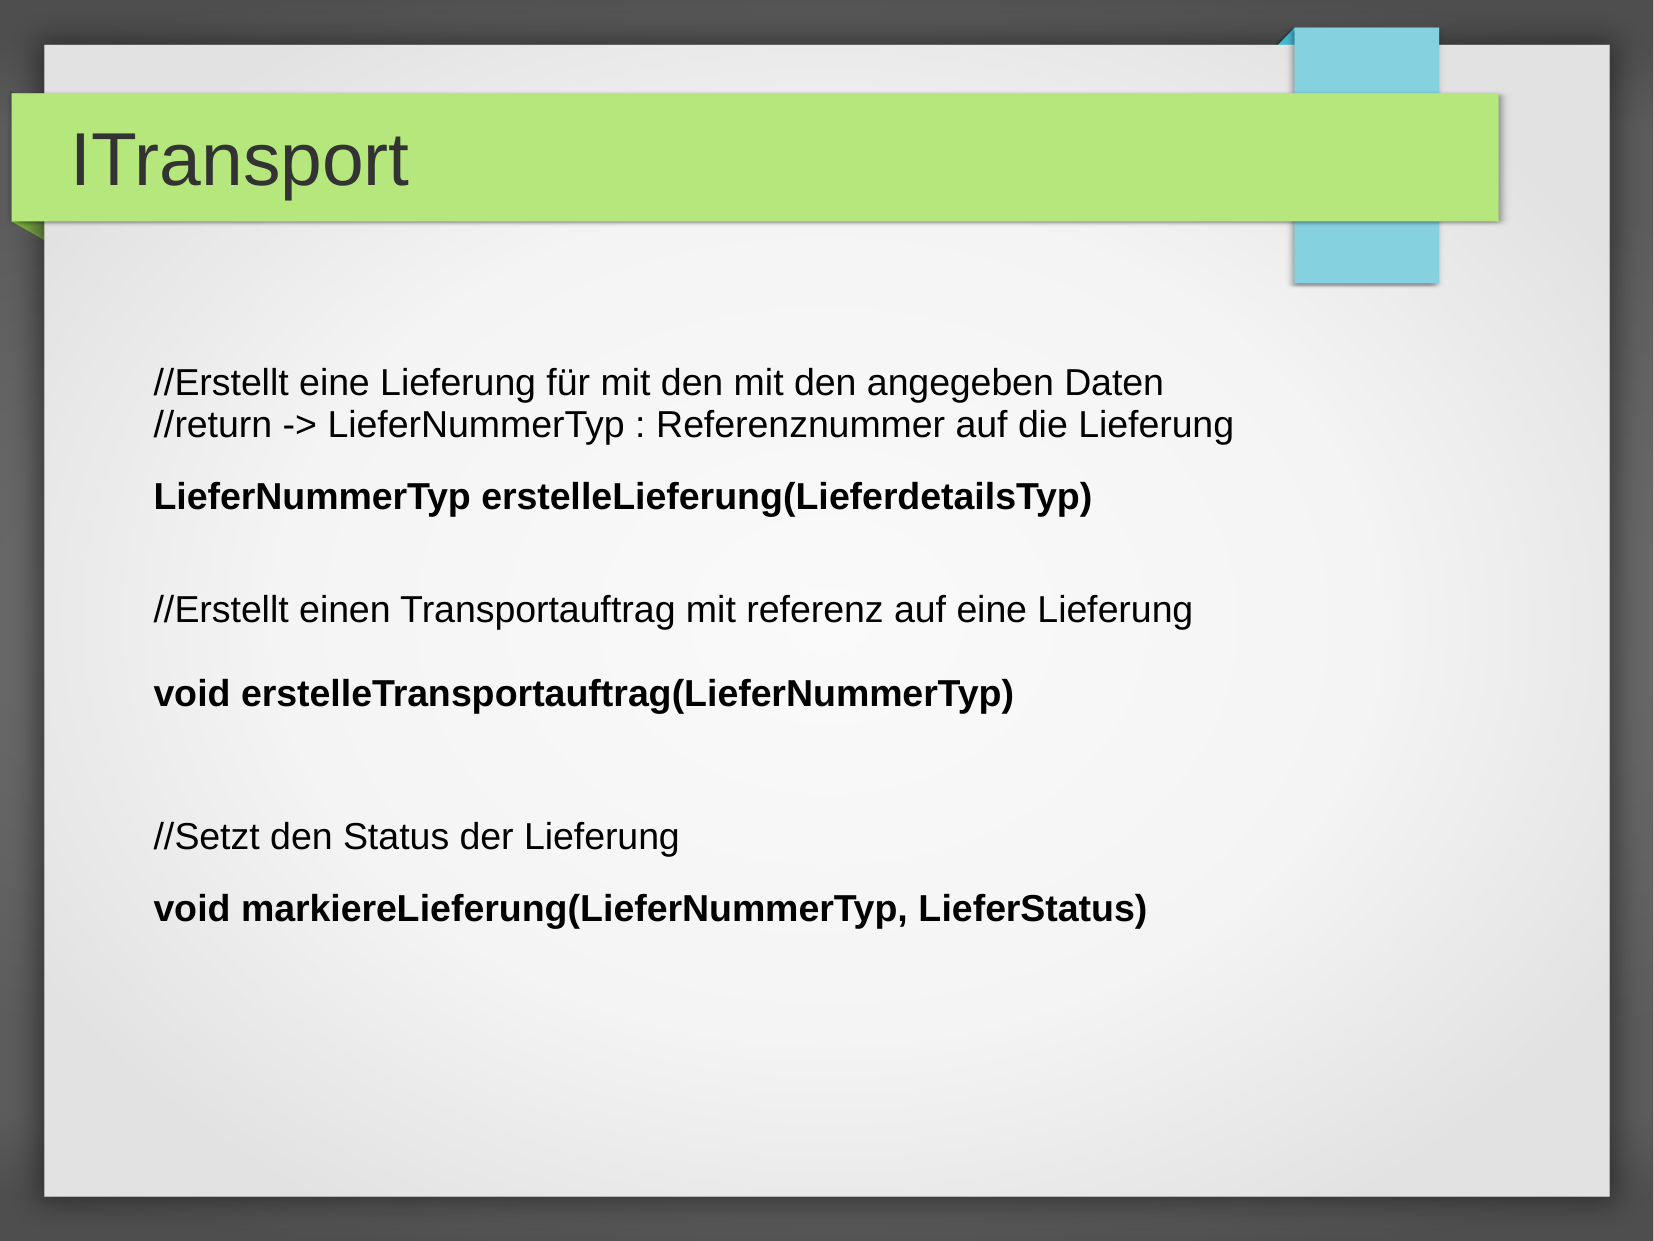

# ITransport
//Erstellt eine Lieferung für mit den mit den angegeben Daten
//return -> LieferNummerTyp : Referenznummer auf die Lieferung
LieferNummerTyp erstelleLieferung(LieferdetailsTyp)
//Erstellt einen Transportauftrag mit referenz auf eine Lieferung
void erstelleTransportauftrag(LieferNummerTyp)
//Setzt den Status der Lieferung
void markiereLieferung(LieferNummerTyp, LieferStatus)